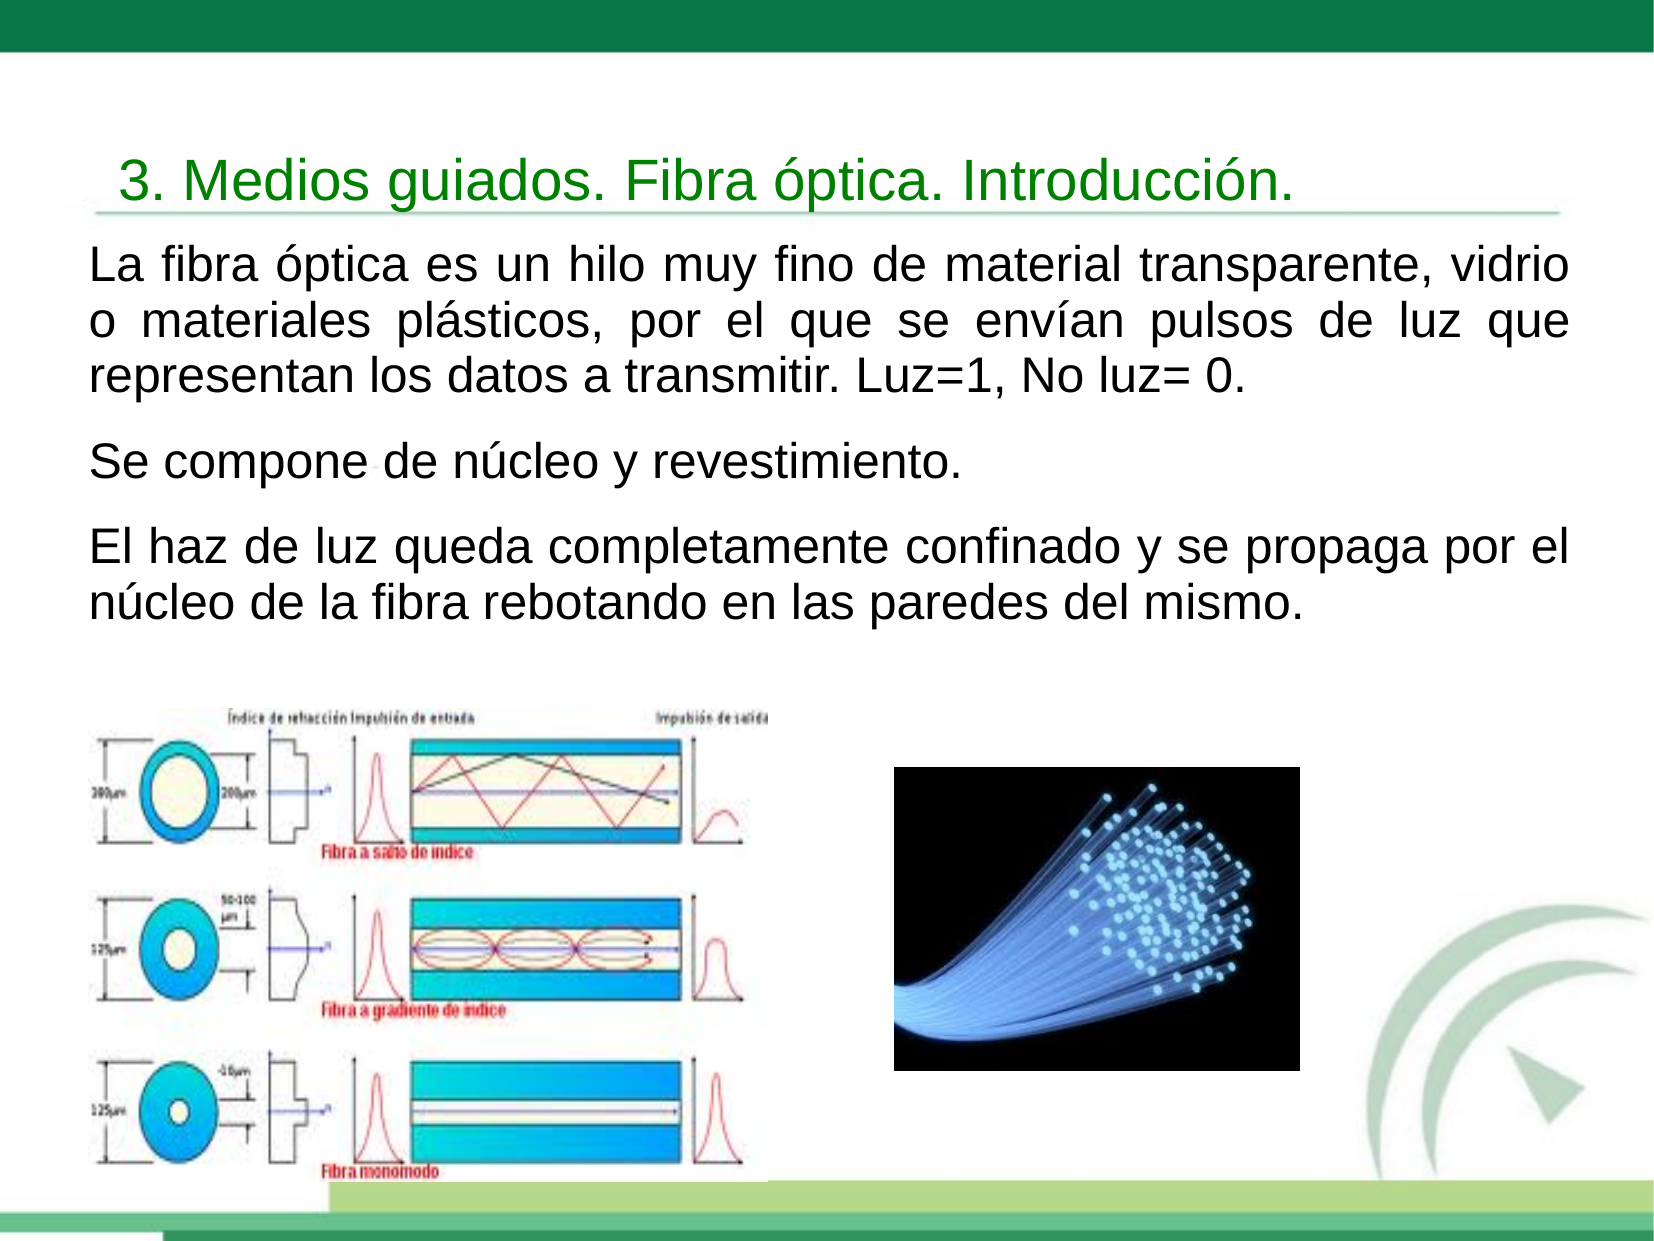

3. Medios guiados. Fibra óptica. Introducción.
# La fibra óptica es un hilo muy fino de material transparente, vidrio o materiales plásticos, por el que se envían pulsos de luz que representan los datos a transmitir. Luz=1, No luz= 0.
Se compone de núcleo y revestimiento.
El haz de luz queda completamente confinado y se propaga por el núcleo de la fibra rebotando en las paredes del mismo.